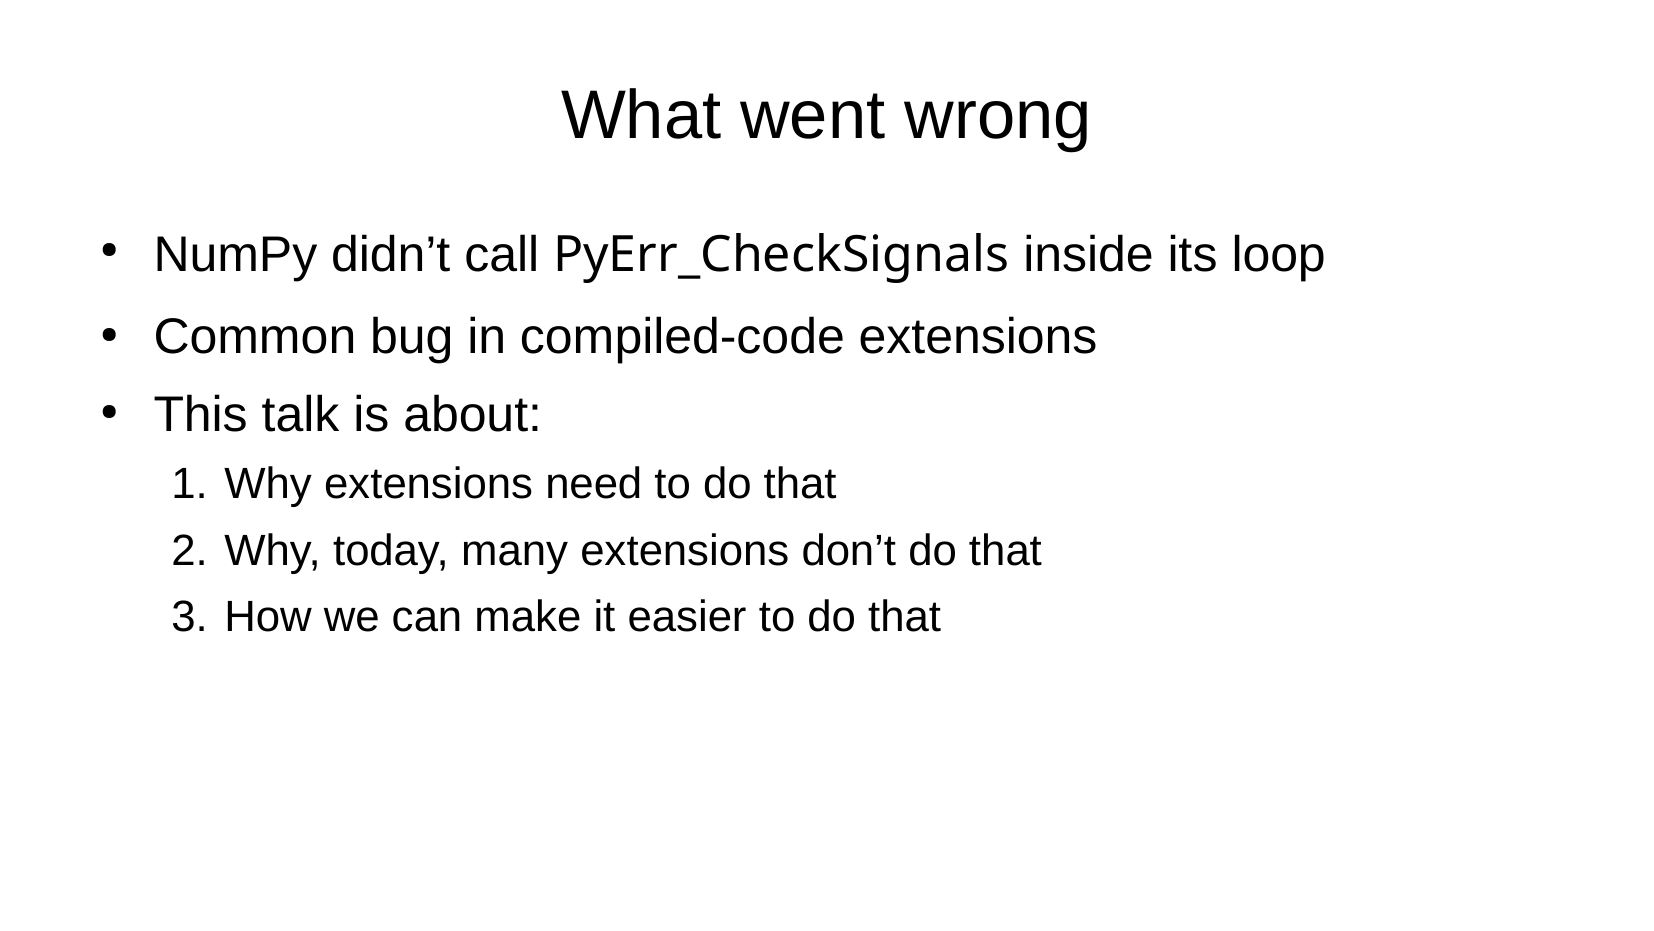

# What went wrong
NumPy didn’t call PyErr_CheckSignals inside its loop
Common bug in compiled-code extensions
This talk is about:
Why extensions need to do that
Why, today, many extensions don’t do that
How we can make it easier to do that